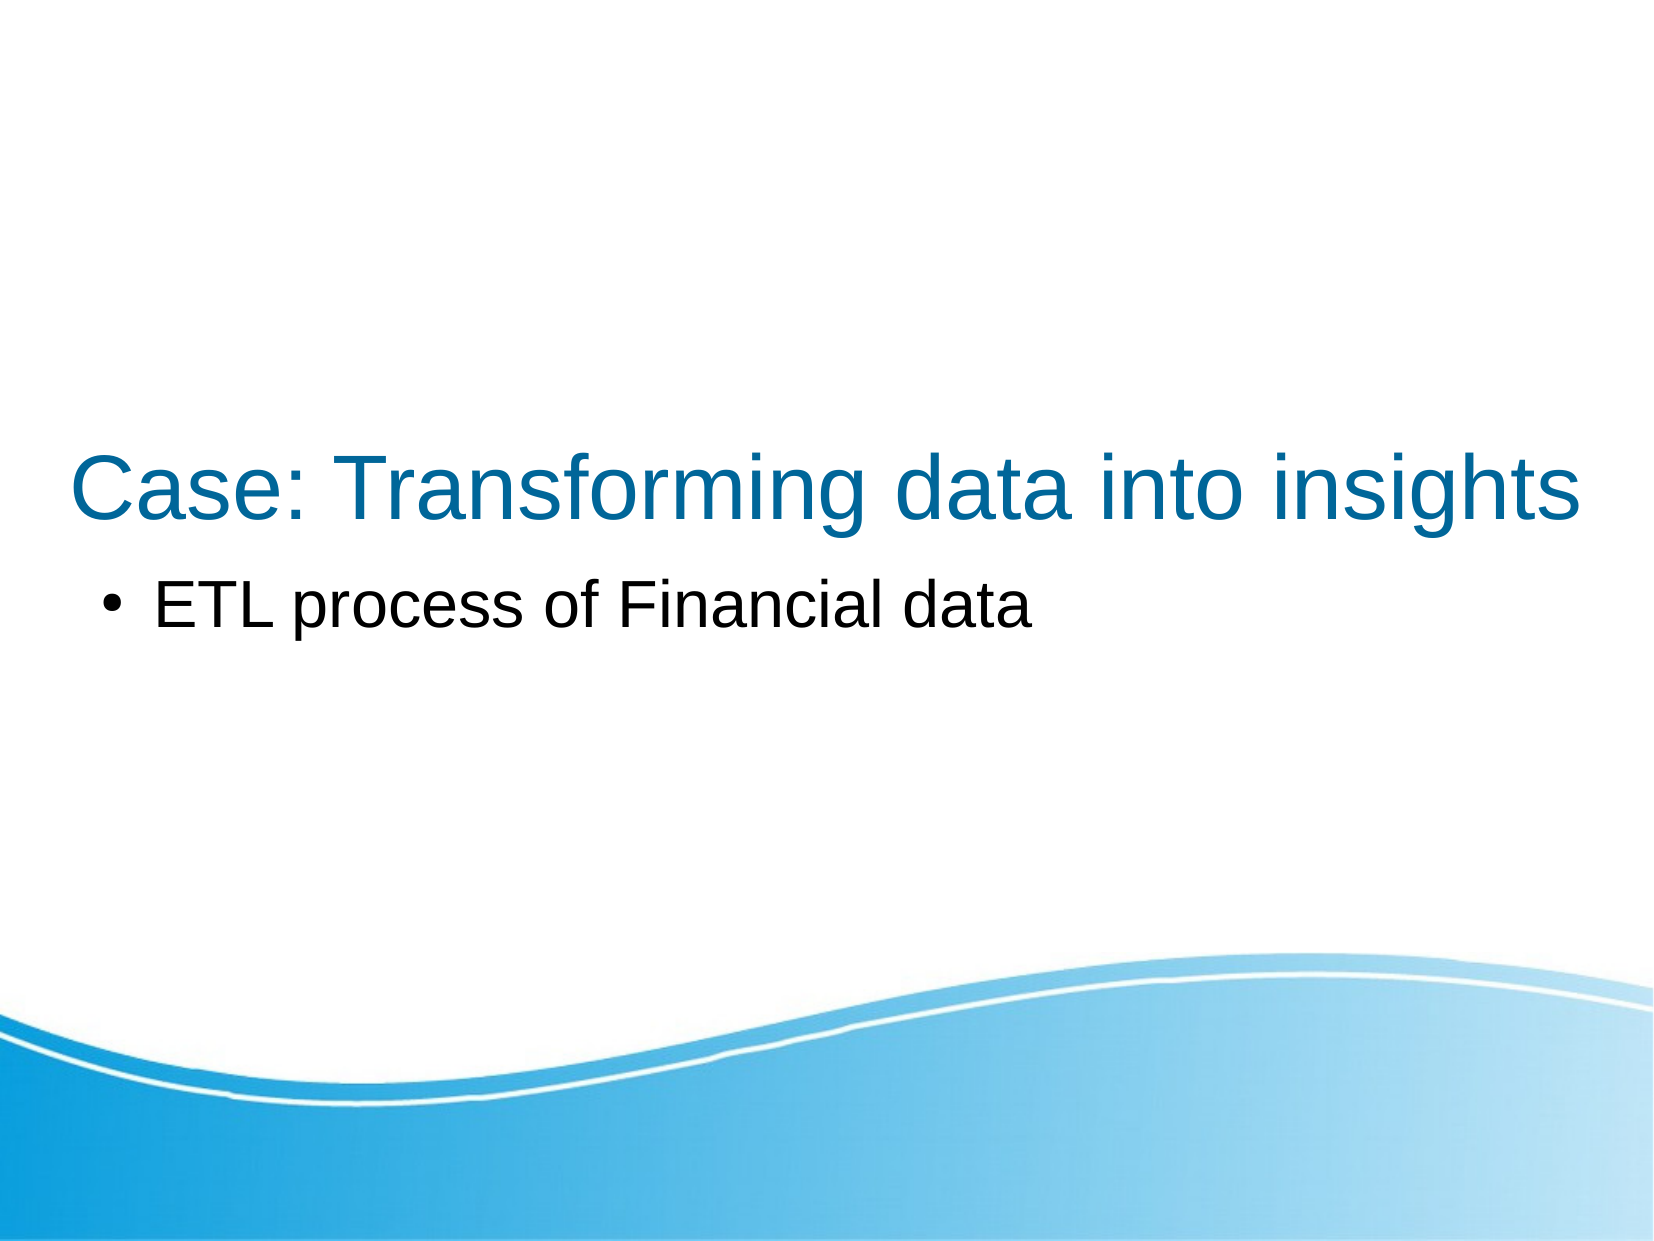

# Case: Transforming data into insights
ETL process of Financial data